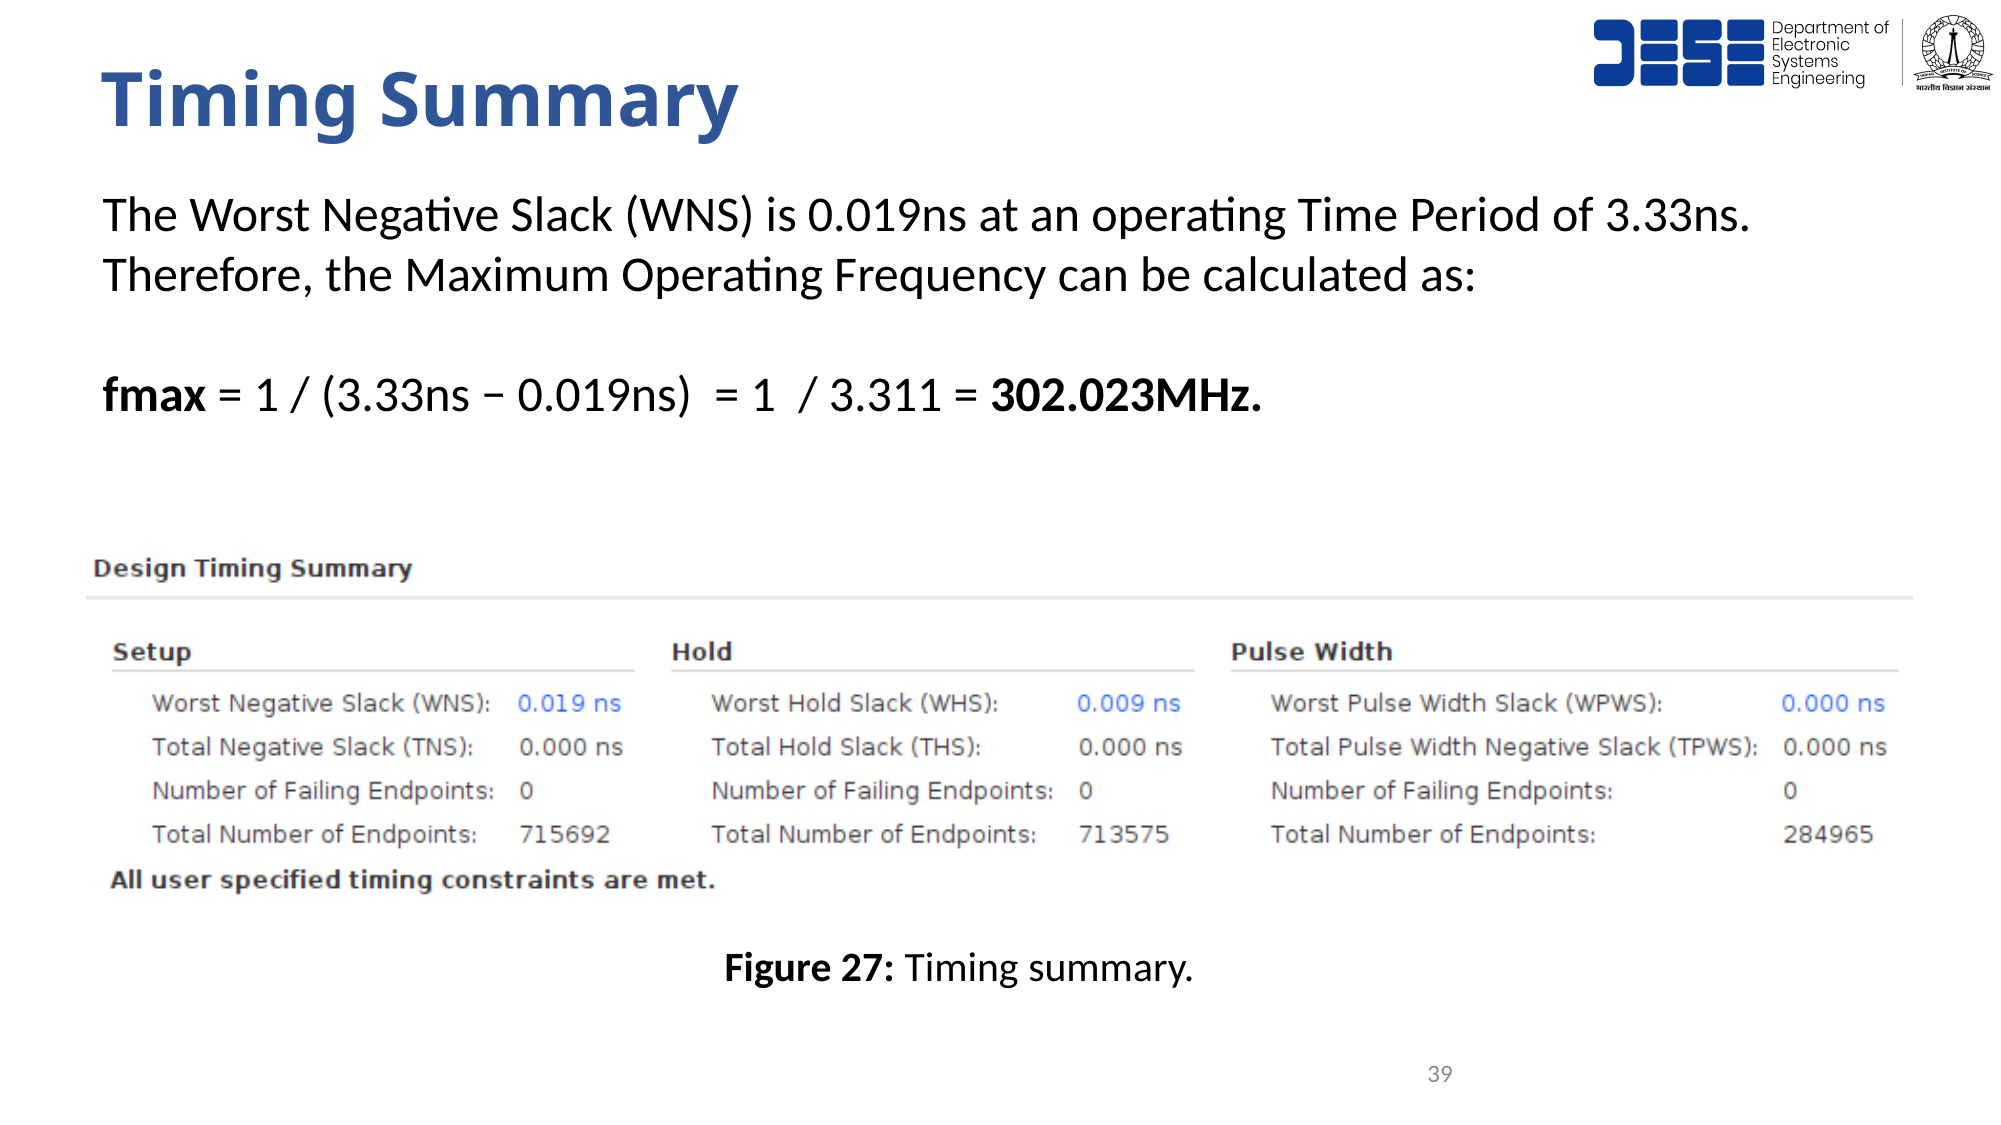

# Timing Summary
The Worst Negative Slack (WNS) is 0.019ns at an operating Time Period of 3.33ns. Therefore, the Maximum Operating Frequency can be calculated as:
fmax = 1 / (3.33ns − 0.019ns) = 1 / 3.311 = 302.023MHz.
Figure 27: Timing summary.